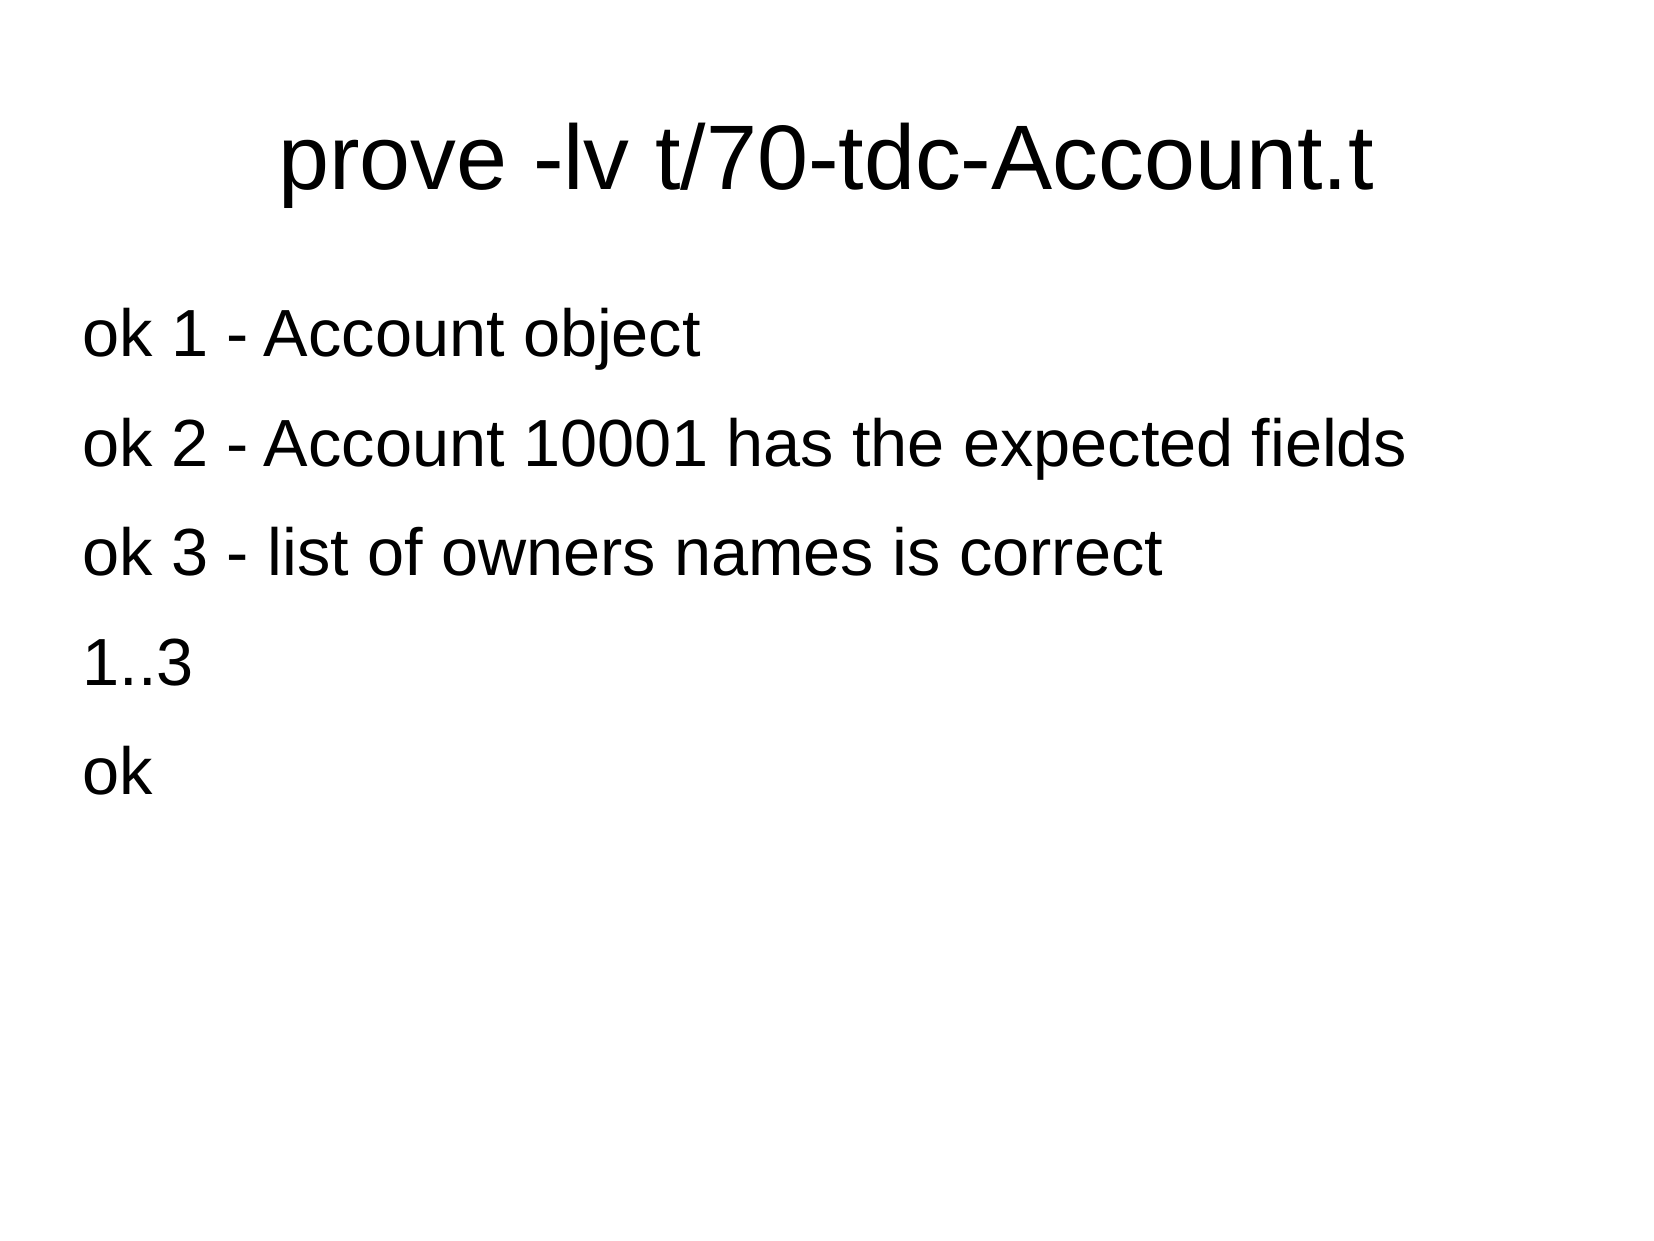

# prove -lv t/70-tdc-Account.t
ok 1 - Account object
ok 2 - Account 10001 has the expected fields
ok 3 - list of owners names is correct
1..3
ok